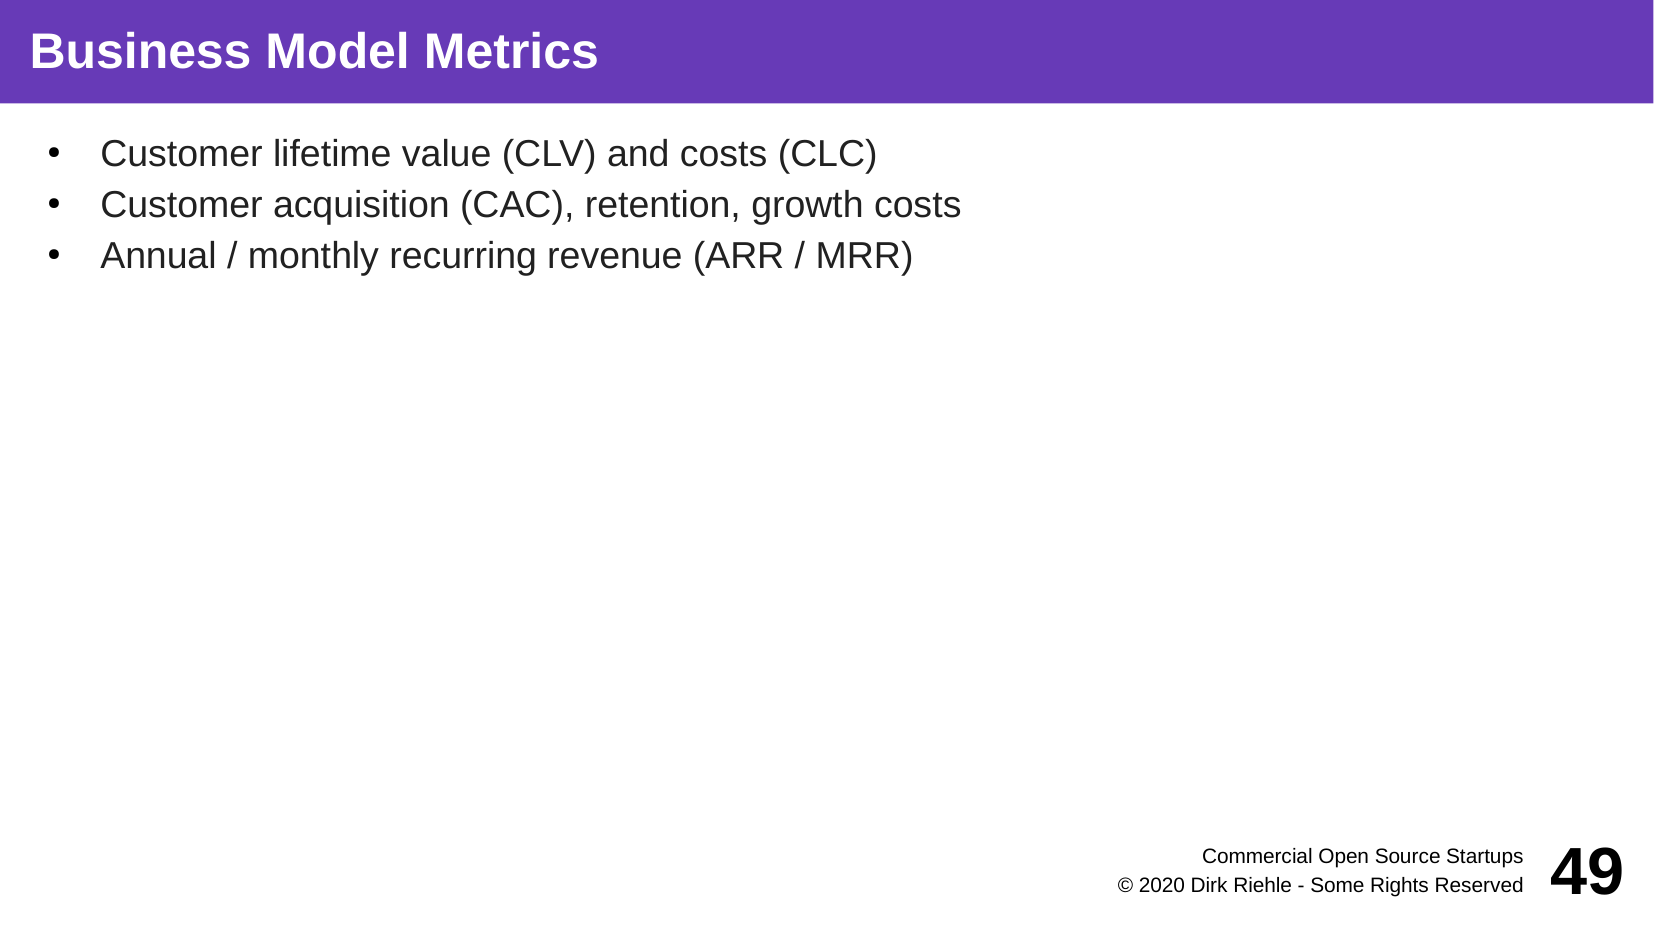

# Business Model Metrics
Customer lifetime value (CLV) and costs (CLC)
Customer acquisition (CAC), retention, growth costs
Annual / monthly recurring revenue (ARR / MRR)
Commercial Open Source Startups
49
© 2020 Dirk Riehle - Some Rights Reserved